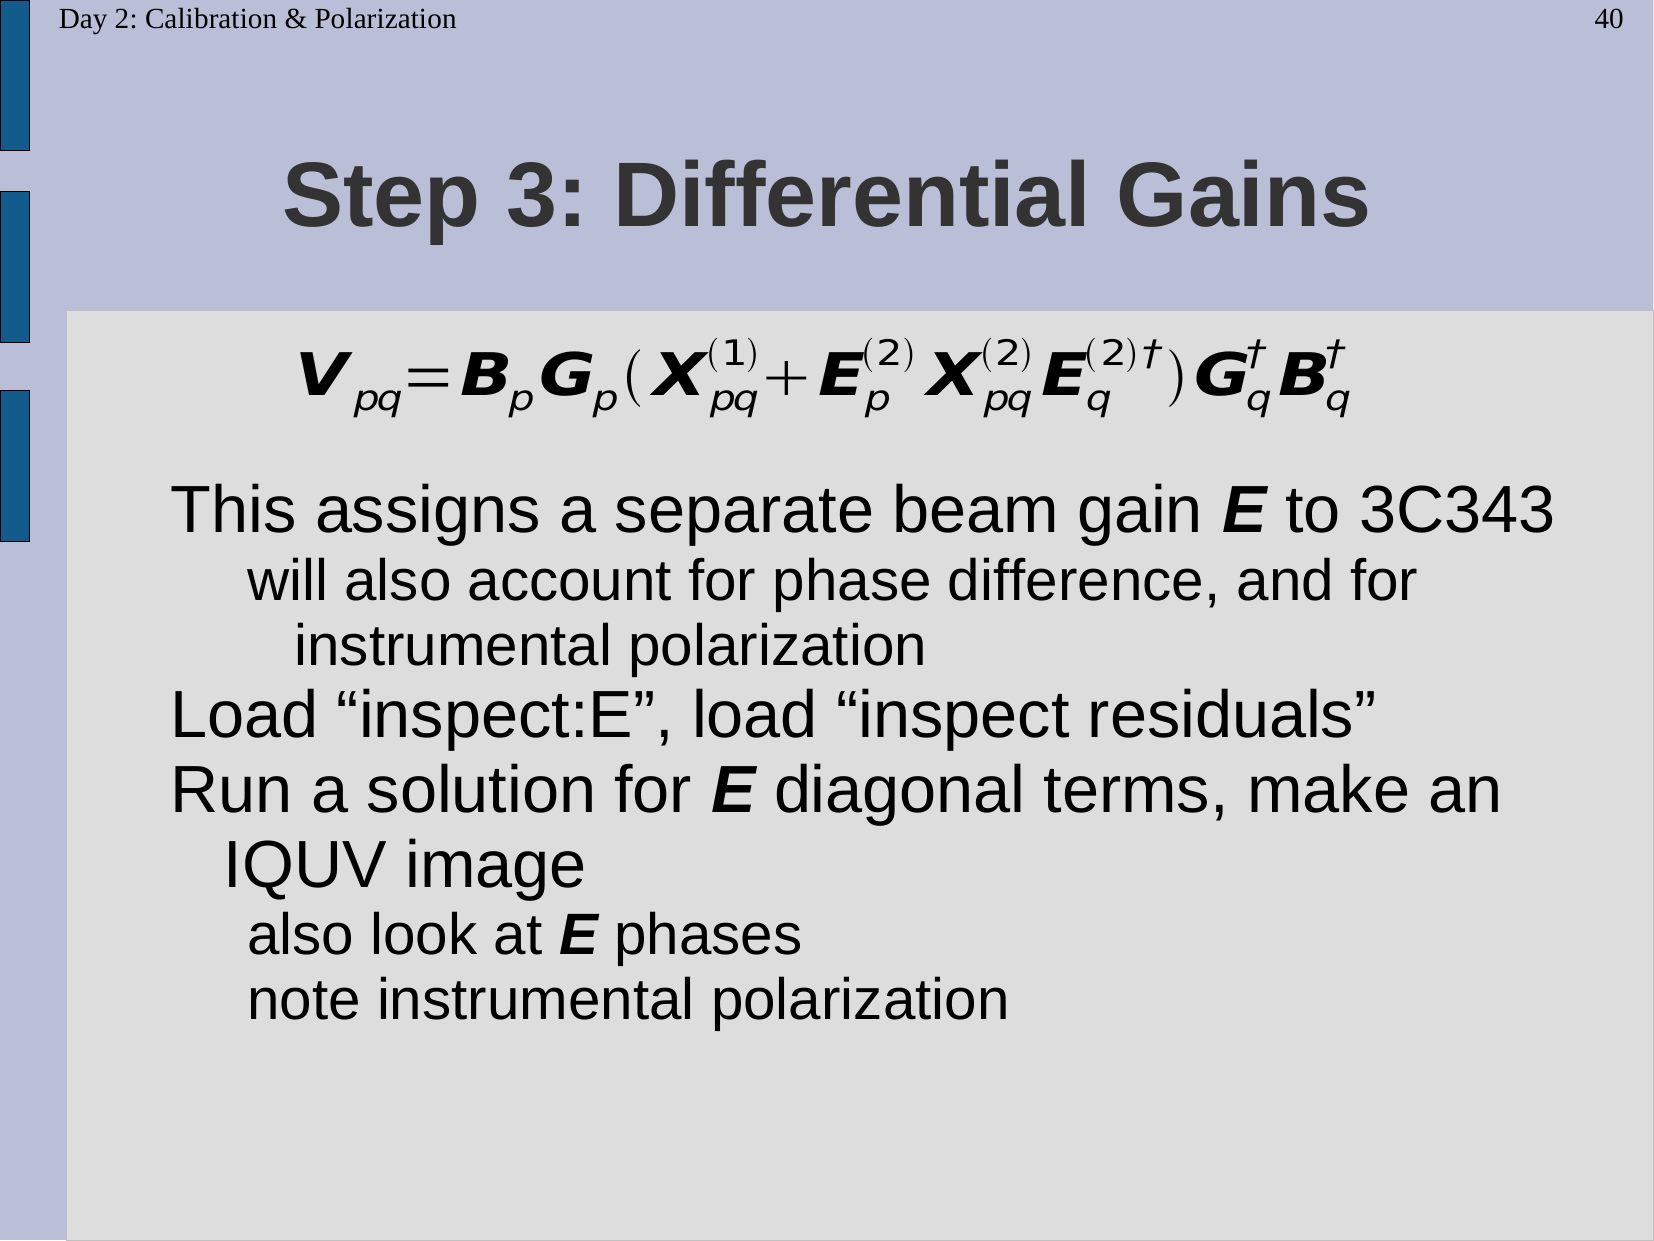

Day 2: Calibration & Polarization
40
# Step 3: Differential Gains
This assigns a separate beam gain E to 3C343
will also account for phase difference, and for instrumental polarization
Load “inspect:E”, load “inspect residuals”
Run a solution for E diagonal terms, make an IQUV image
also look at E phases
note instrumental polarization